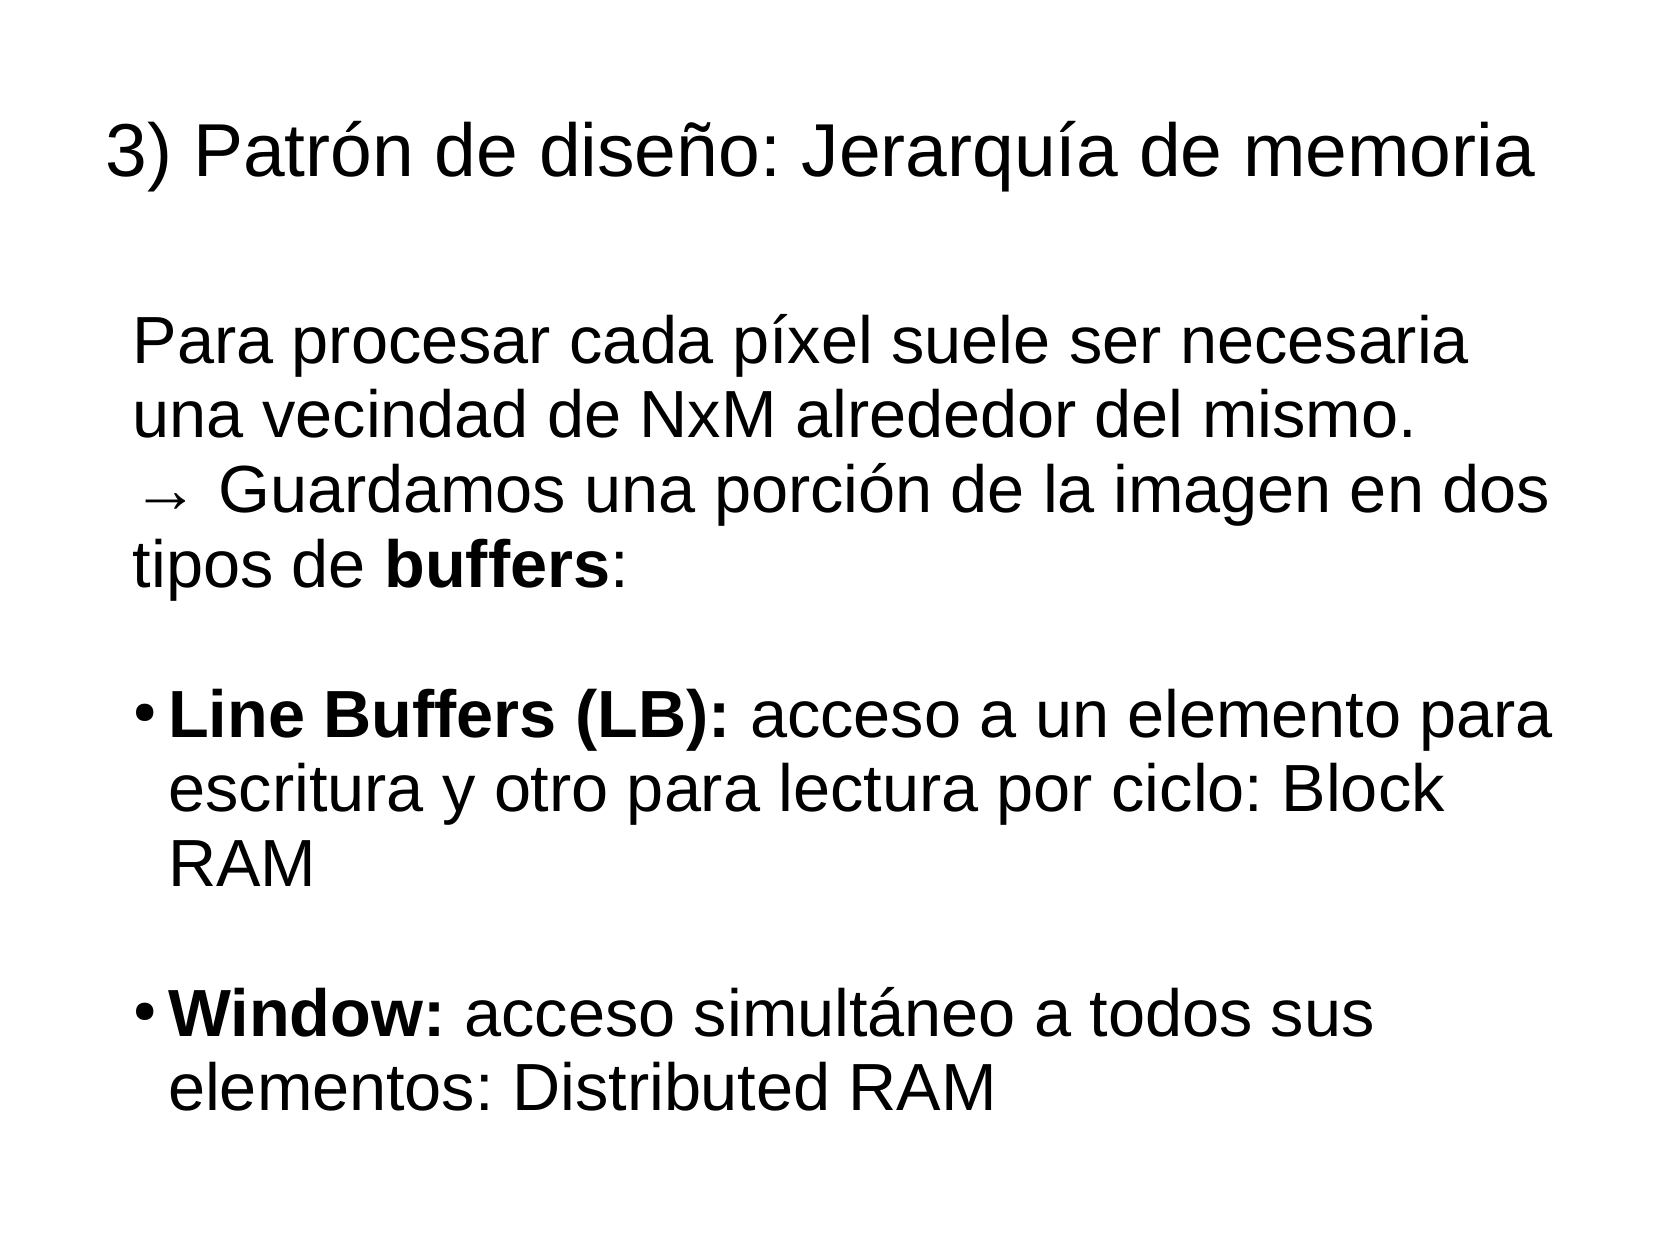

# 3) Patrón de diseño: Jerarquía de memoria
Para procesar cada píxel suele ser necesaria una vecindad de NxM alrededor del mismo.
→ Guardamos una porción de la imagen en dos tipos de buffers:
Line Buffers (LB): acceso a un elemento para escritura y otro para lectura por ciclo: Block RAM
Window: acceso simultáneo a todos sus elementos: Distributed RAM